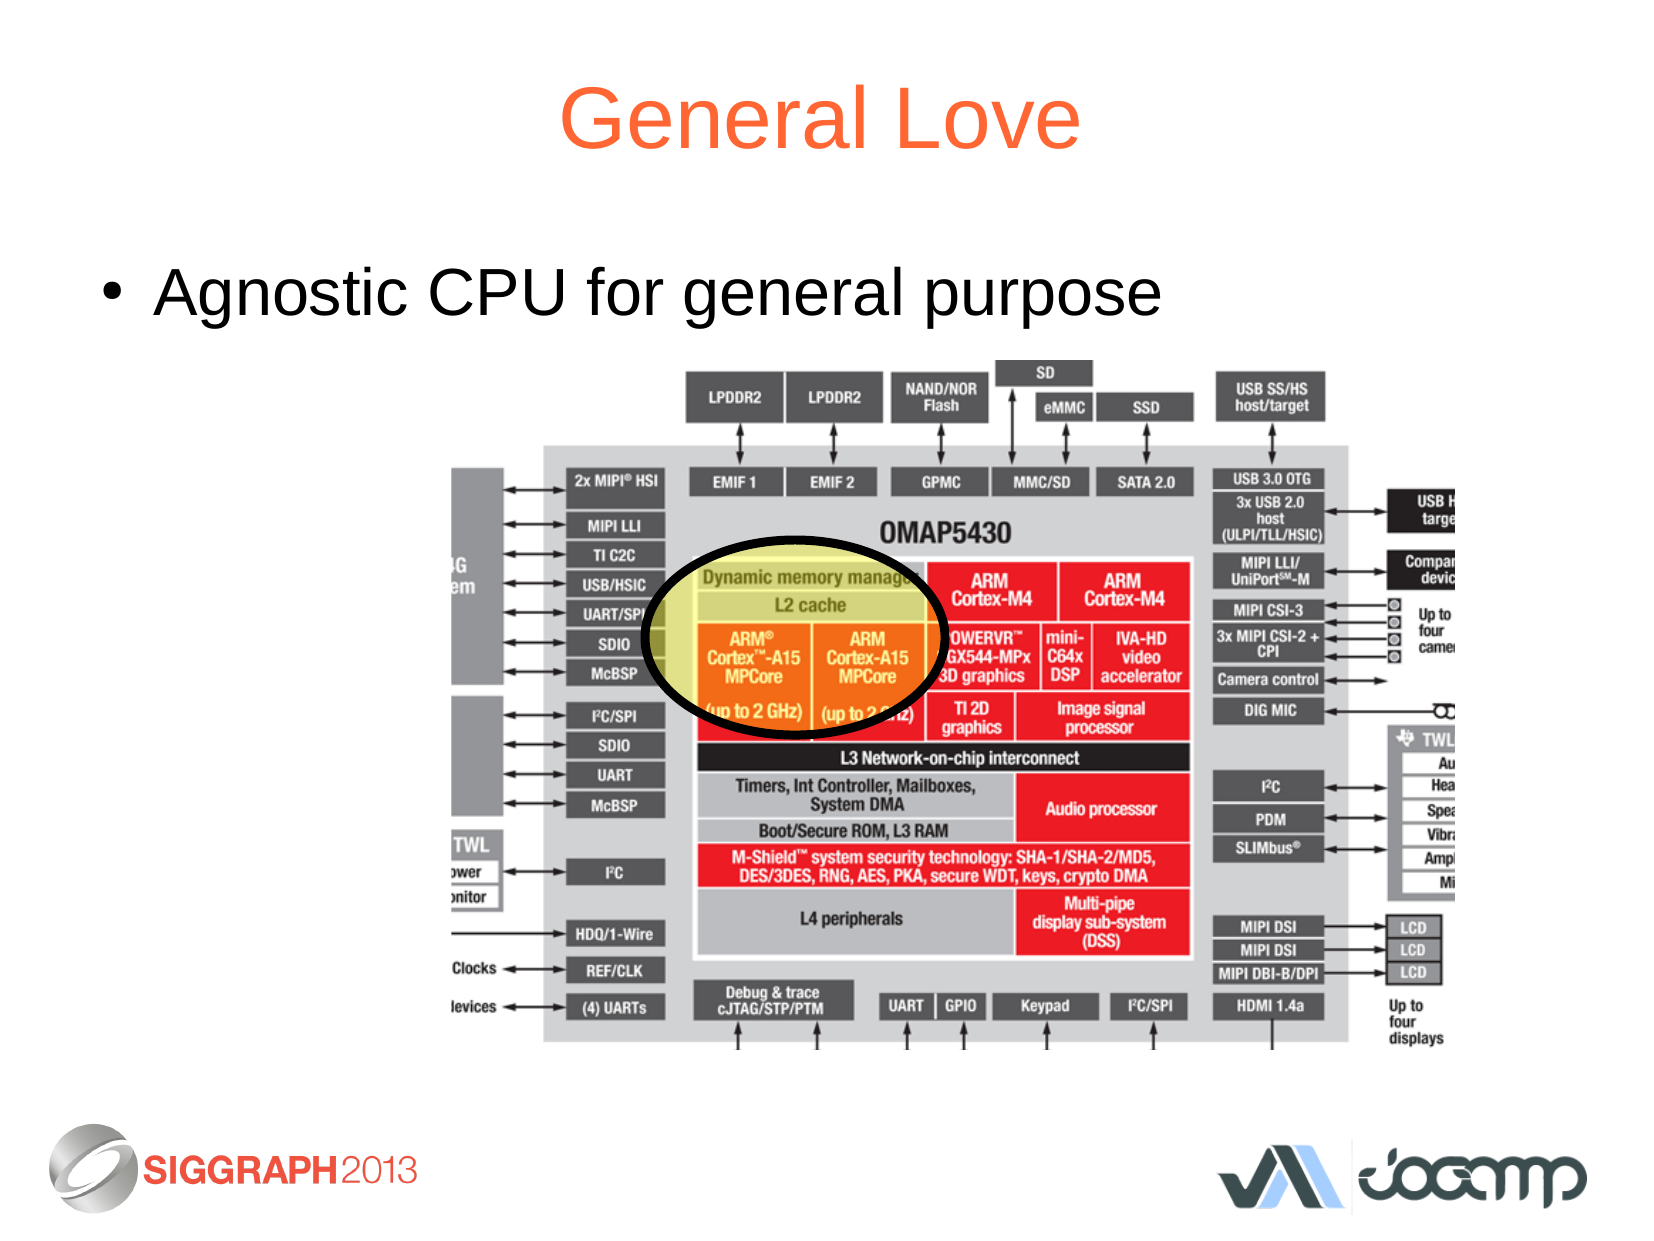

# General Love
Agnostic CPU for general purpose